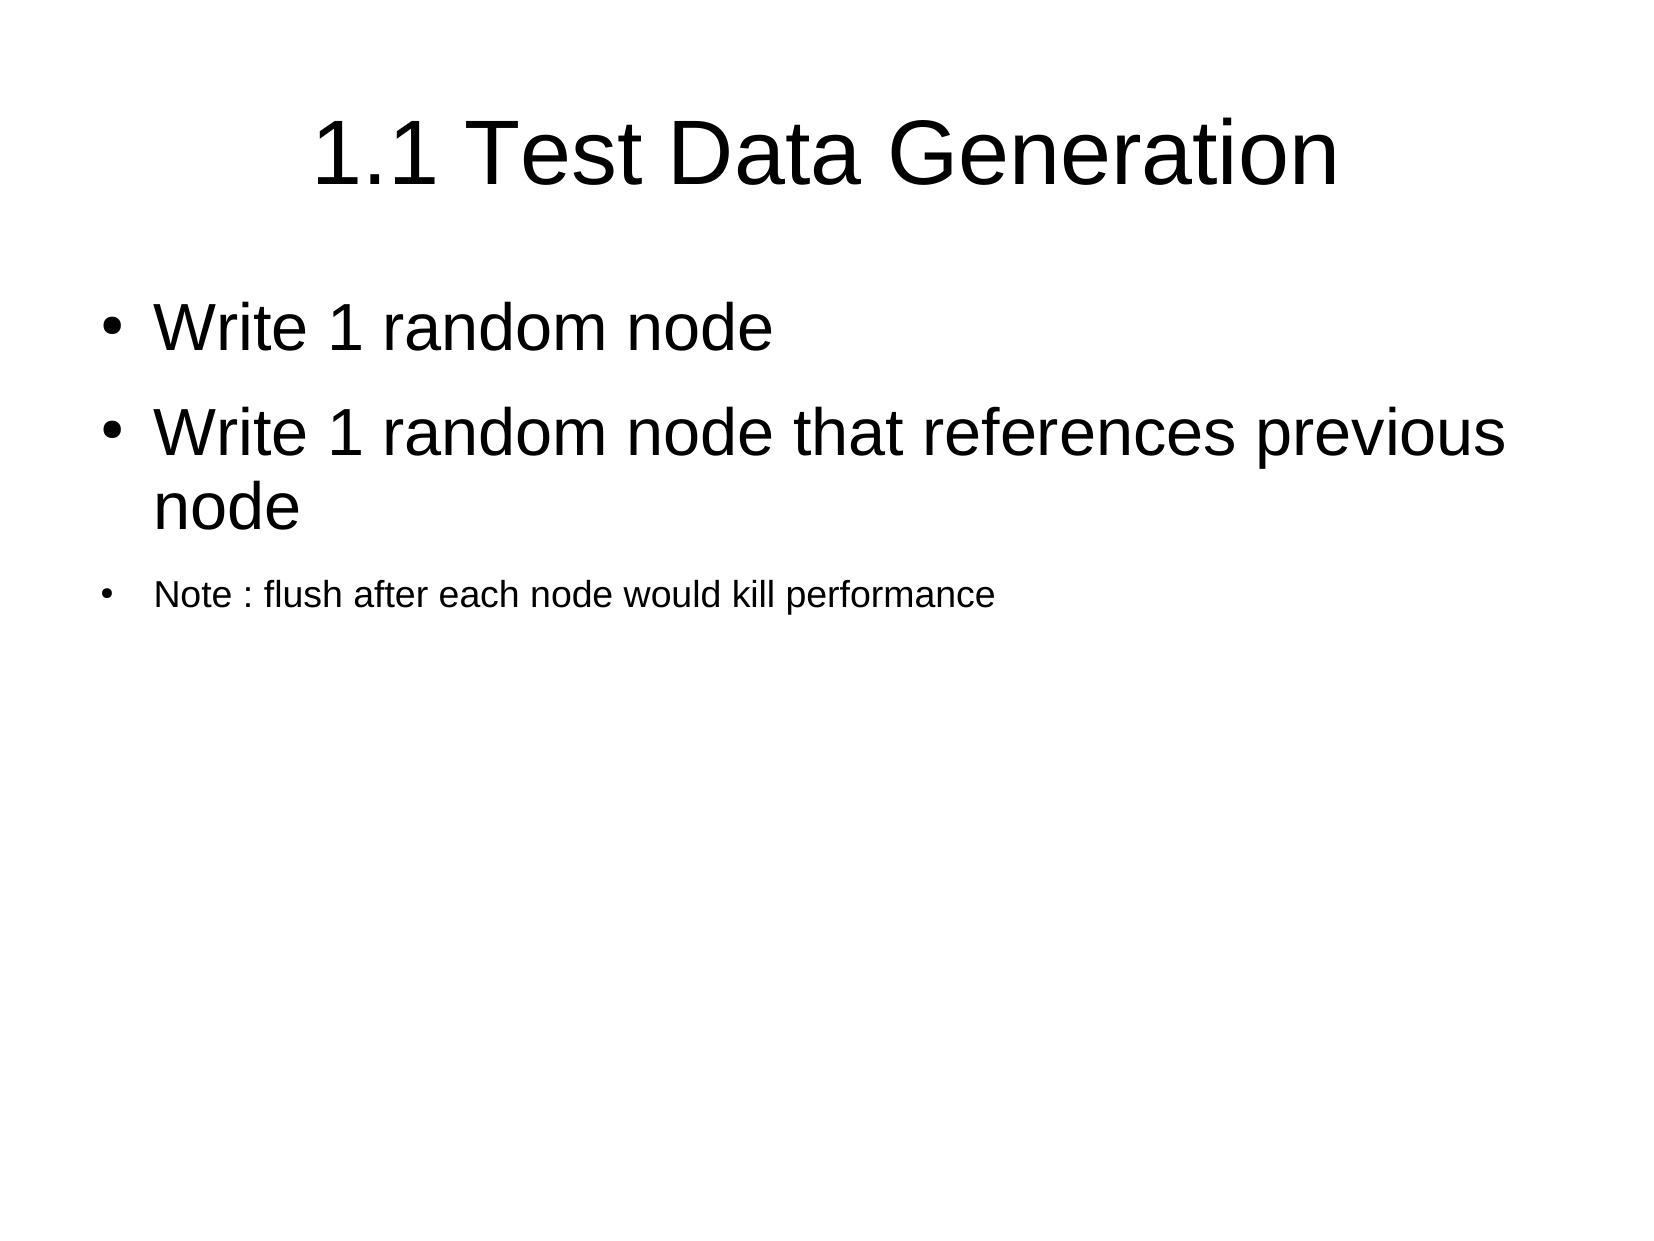

# 1.1 Test Data Generation
Write 1 random node
Write 1 random node that references previous node
Note : flush after each node would kill performance